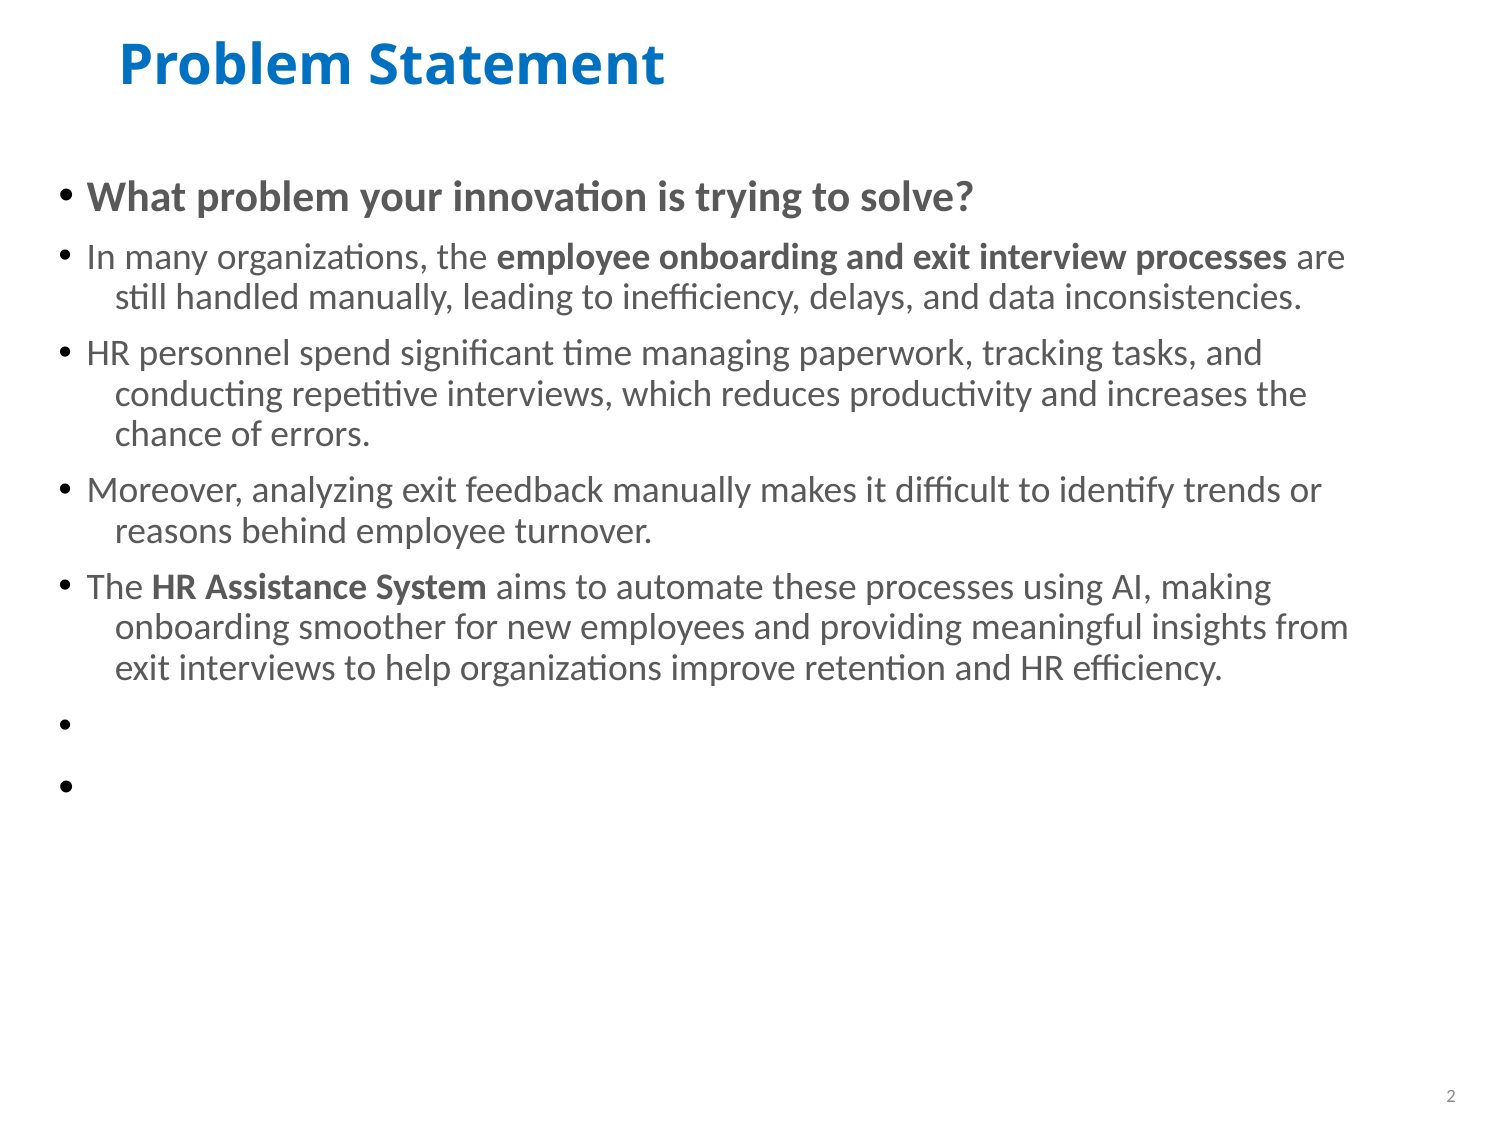

# Problem Statement
What problem your innovation is trying to solve?
In many organizations, the employee onboarding and exit interview processes are still handled manually, leading to inefficiency, delays, and data inconsistencies.
HR personnel spend significant time managing paperwork, tracking tasks, and conducting repetitive interviews, which reduces productivity and increases the chance of errors.
Moreover, analyzing exit feedback manually makes it difficult to identify trends or reasons behind employee turnover.
The HR Assistance System aims to automate these processes using AI, making onboarding smoother for new employees and providing meaningful insights from exit interviews to help organizations improve retention and HR efficiency.